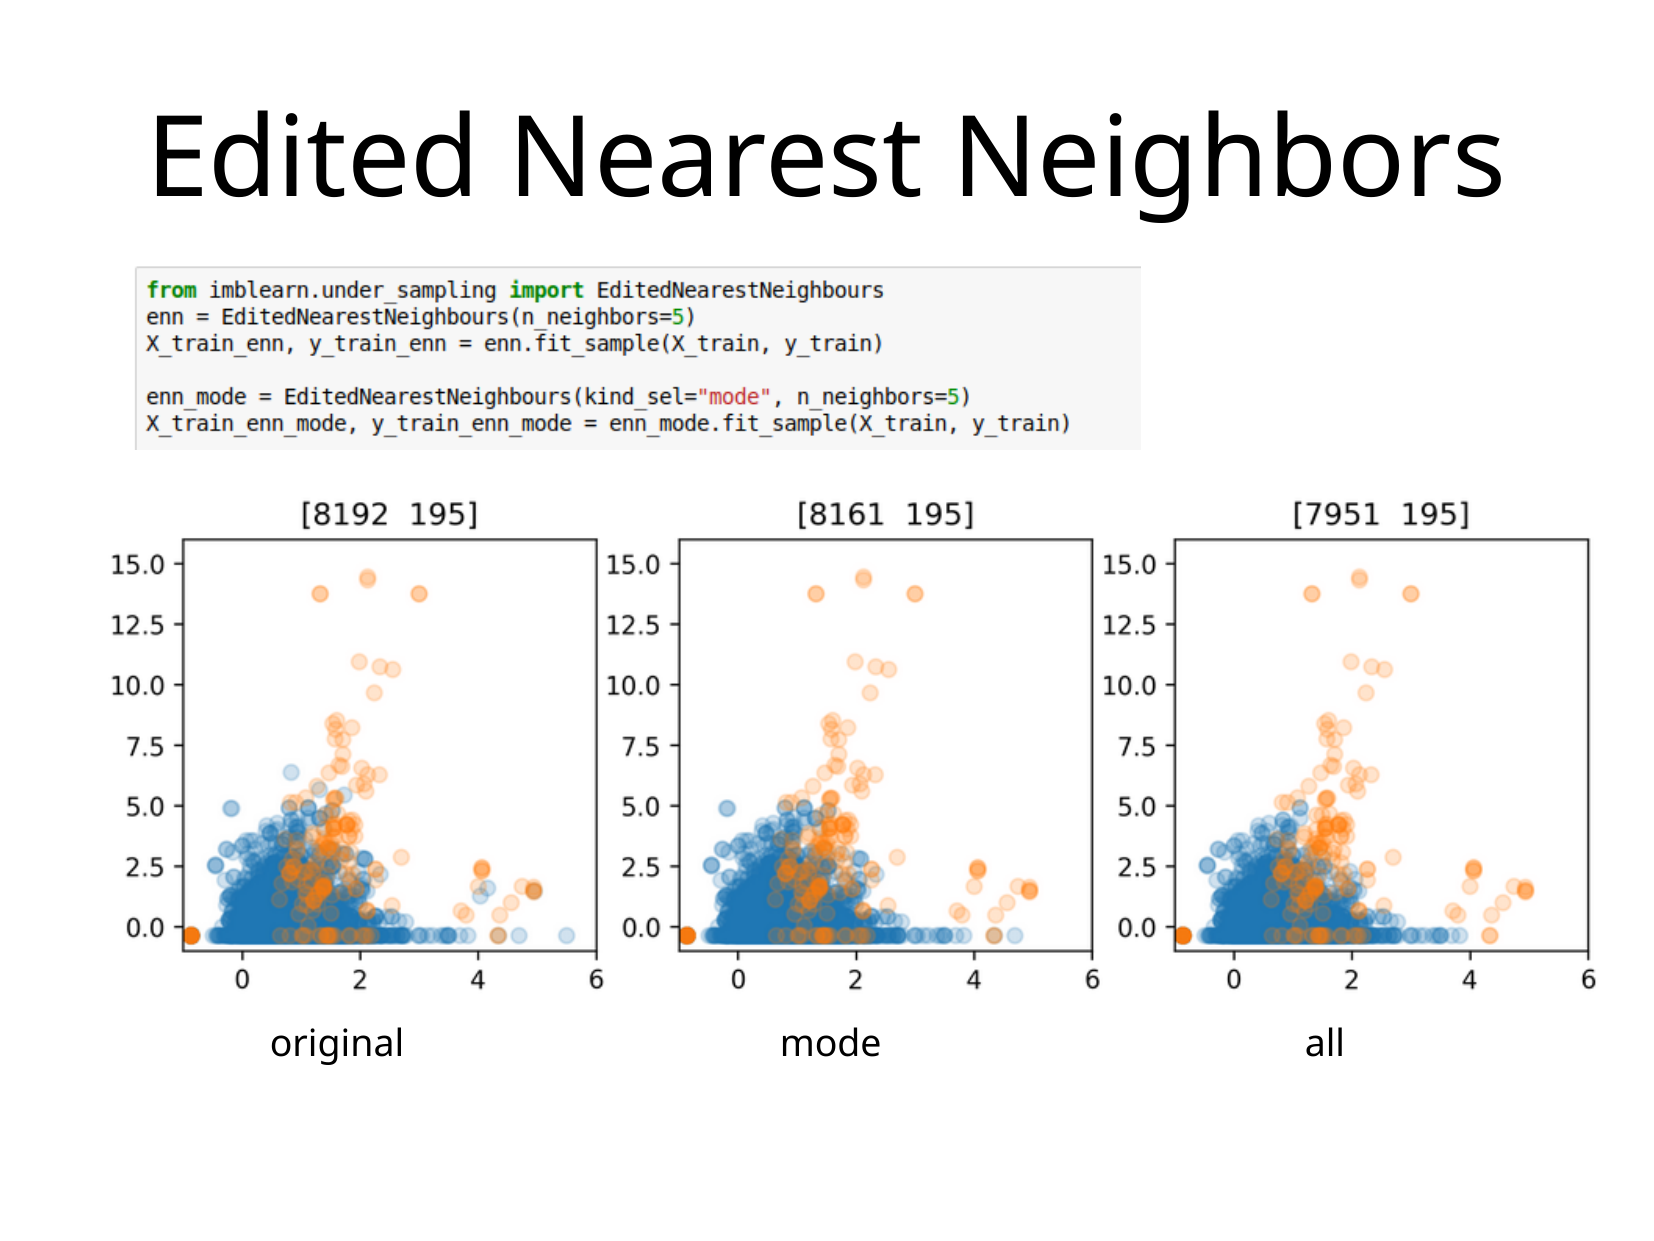

# Edited Nearest Neighbors
original
mode
all